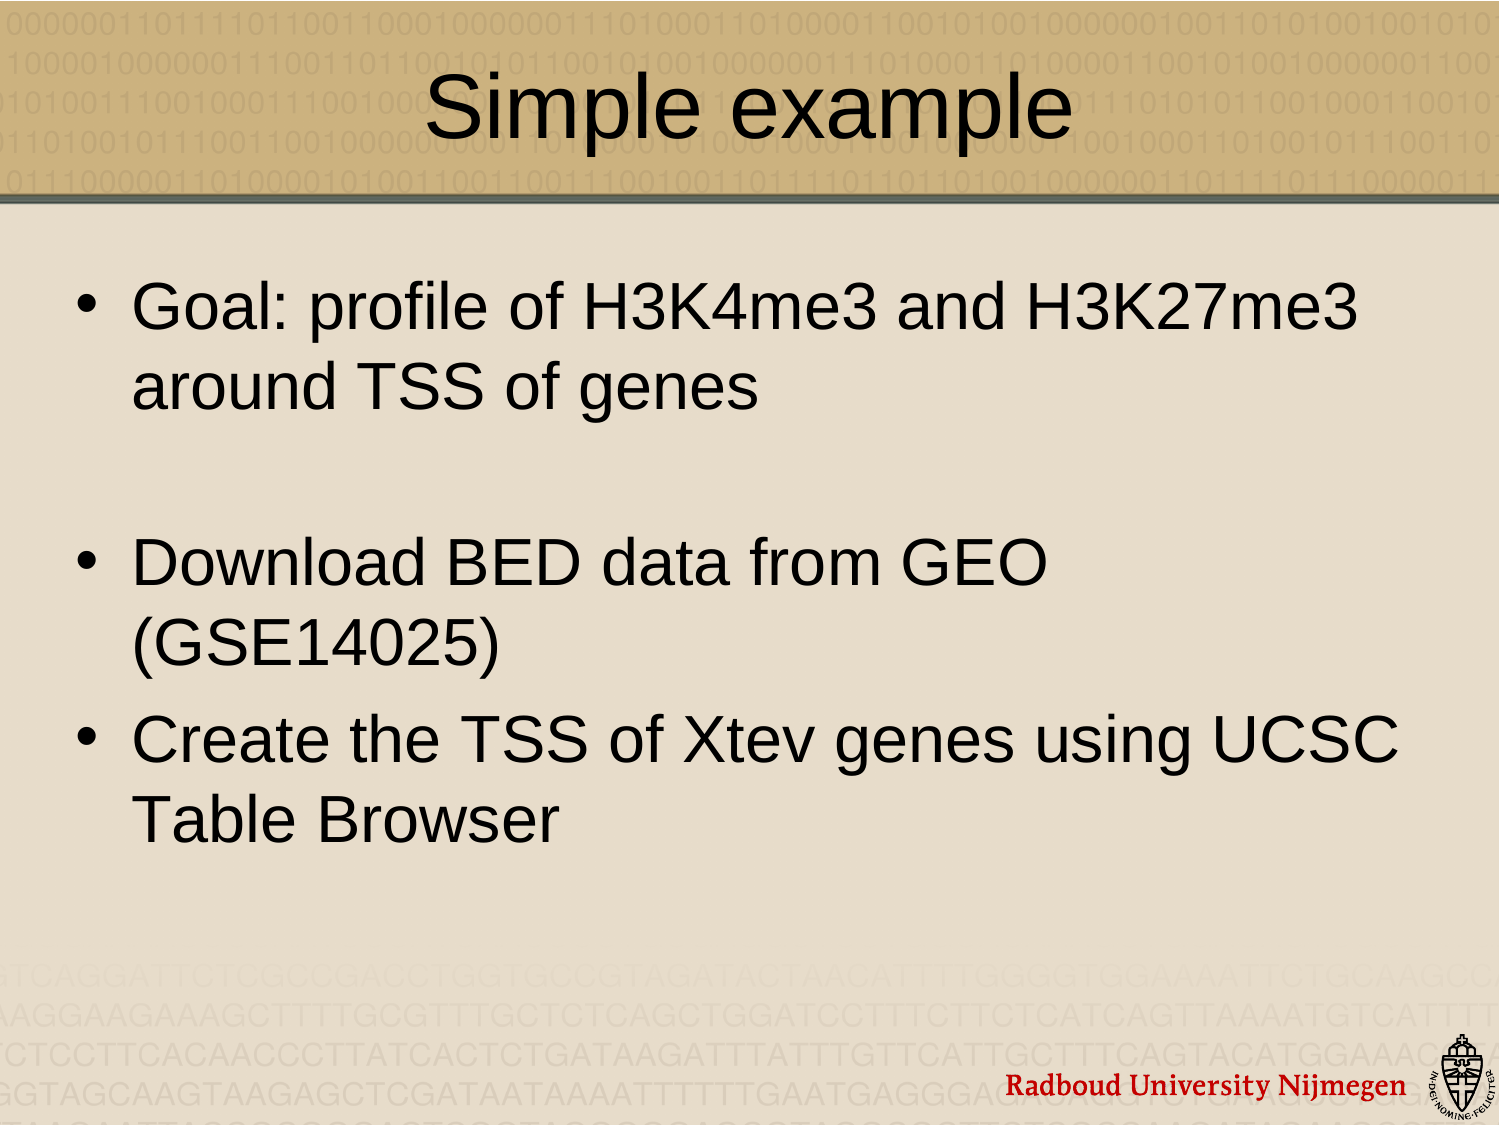

# Simple example
Goal: profile of H3K4me3 and H3K27me3 around TSS of genes
Download BED data from GEO (GSE14025)
Create the TSS of Xtev genes using UCSC Table Browser